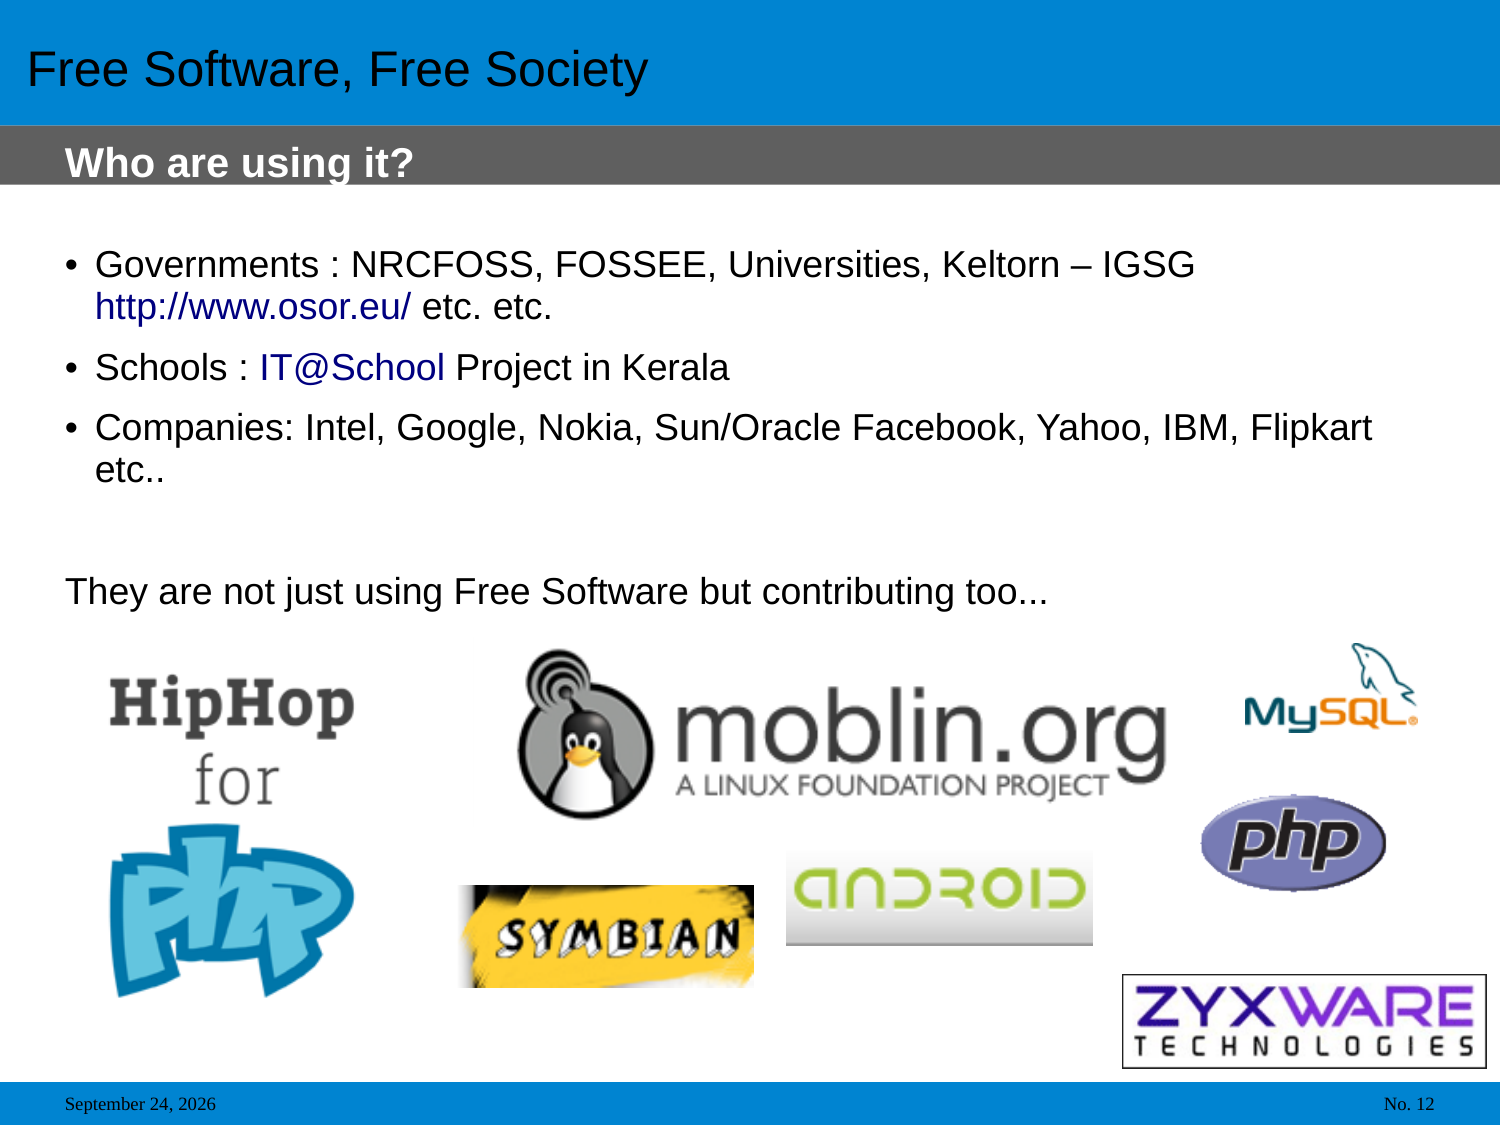

# Who are using it?
Governments : NRCFOSS, FOSSEE, Universities, Keltorn – IGSG http://www.osor.eu/ etc. etc.
Schools : IT@School Project in Kerala
Companies: Intel, Google, Nokia, Sun/Oracle Facebook, Yahoo, IBM, Flipkart etc..
They are not just using Free Software but contributing too...
12